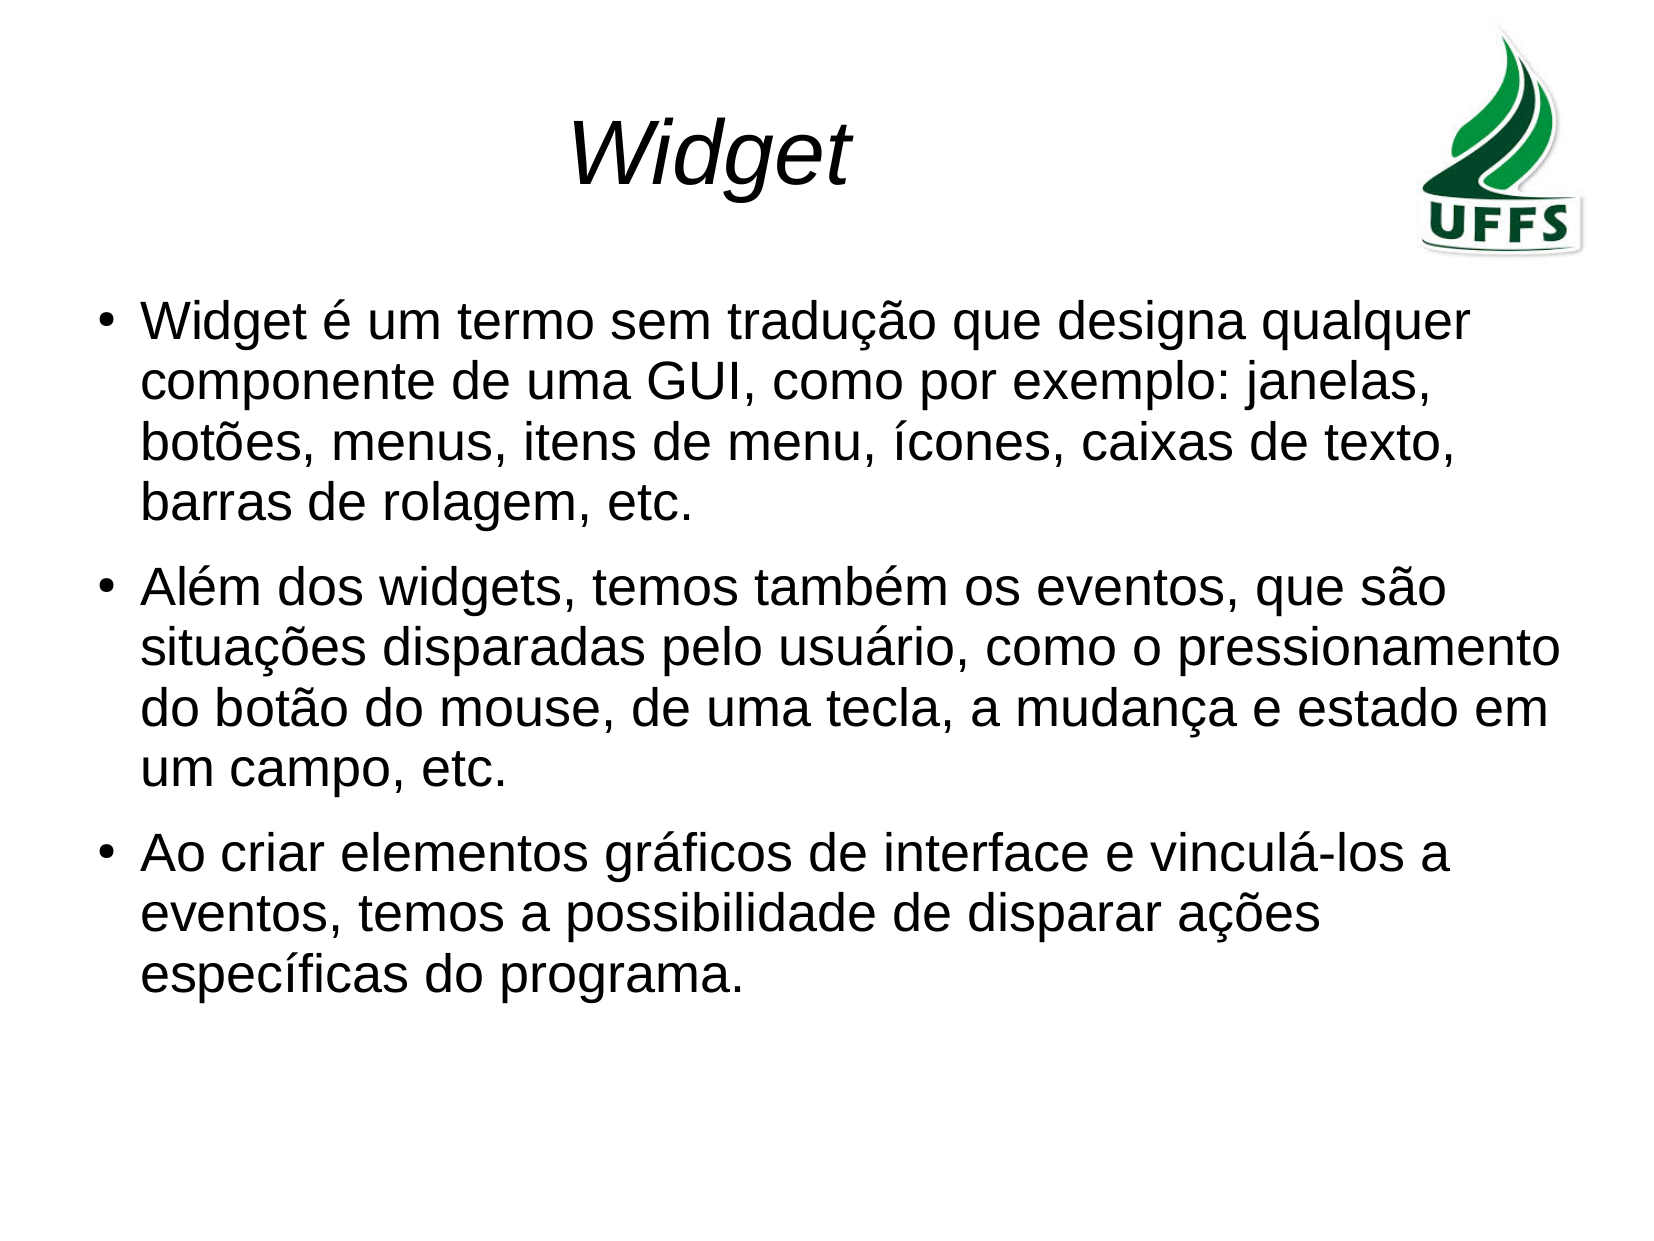

# Widget
Widget é um termo sem tradução que designa qualquer componente de uma GUI, como por exemplo: janelas, botões, menus, itens de menu, ícones, caixas de texto, barras de rolagem, etc.
Além dos widgets, temos também os eventos, que são situações disparadas pelo usuário, como o pressionamento do botão do mouse, de uma tecla, a mudança e estado em um campo, etc.
Ao criar elementos gráficos de interface e vinculá-los a eventos, temos a possibilidade de disparar ações específicas do programa.